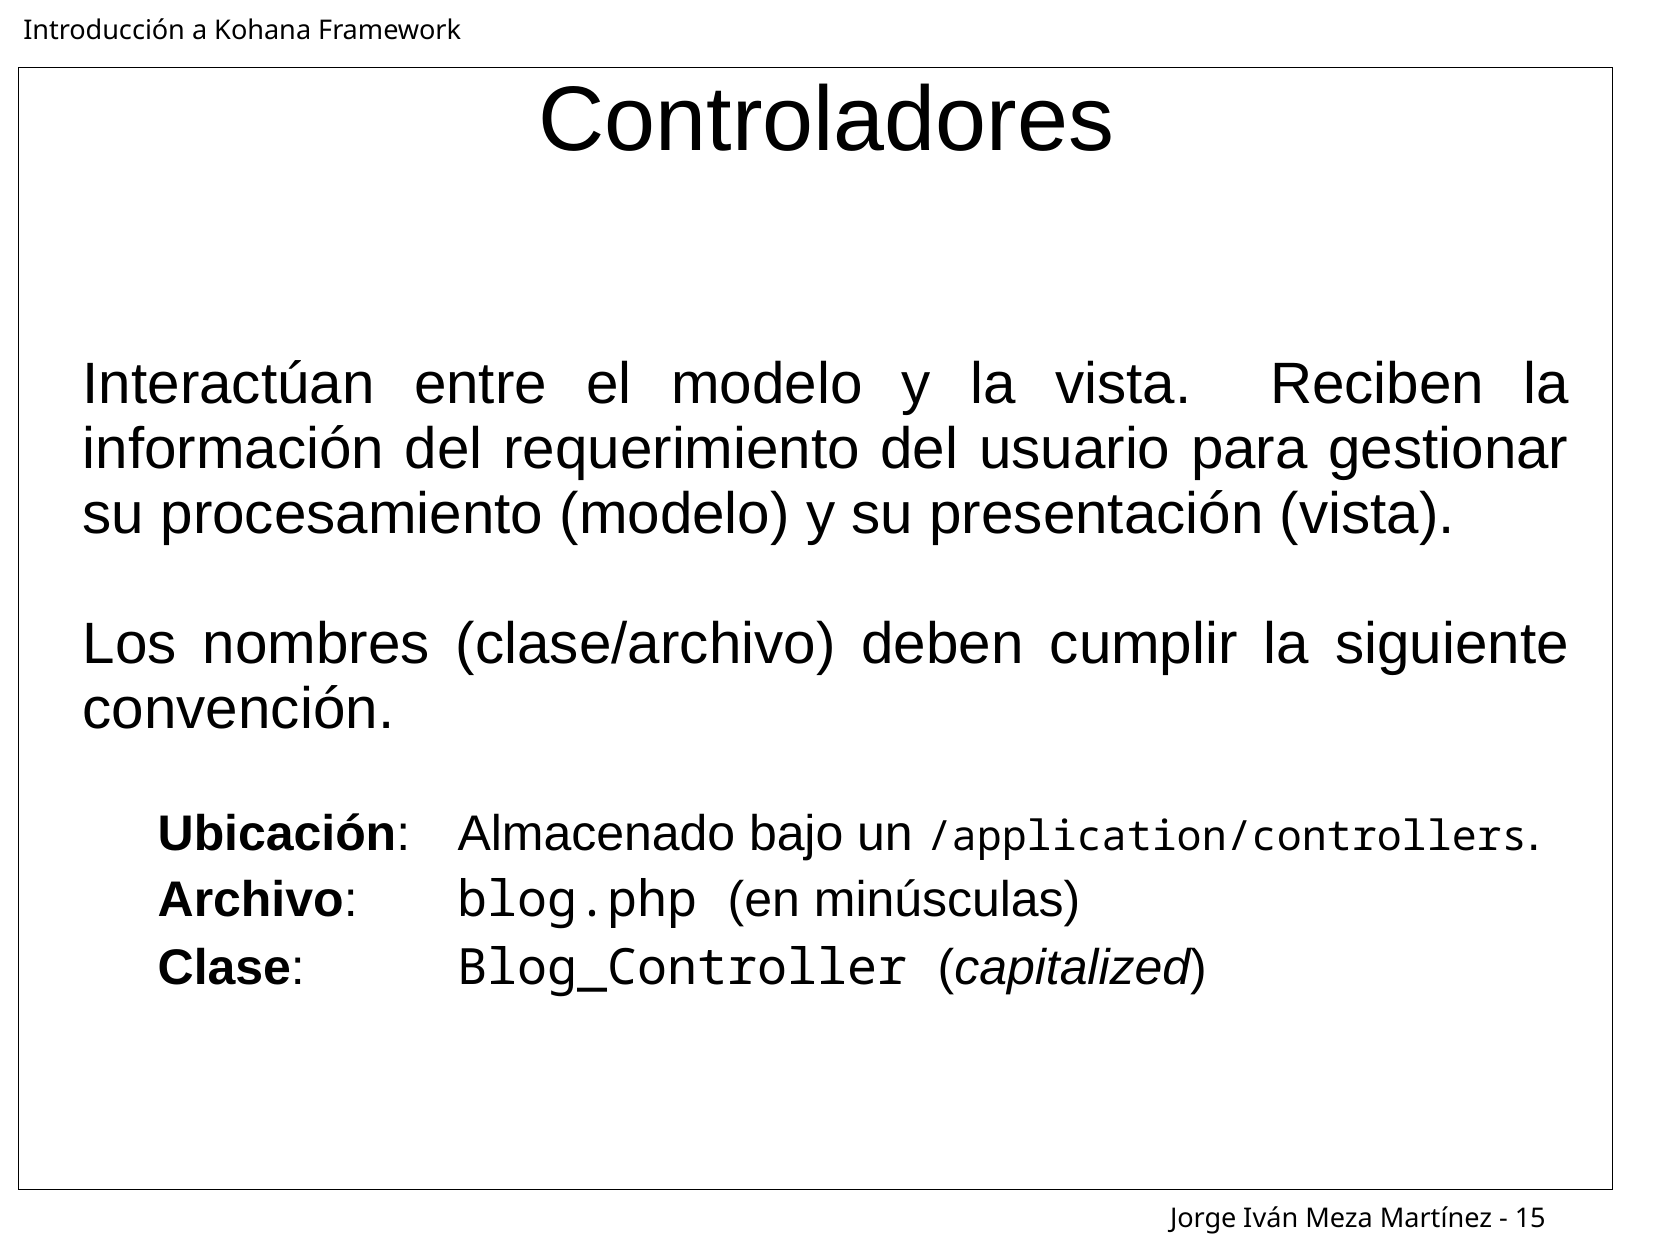

# Controladores
Interactúan entre el modelo y la vista. Reciben la información del requerimiento del usuario para gestionar su procesamiento (modelo) y su presentación (vista).
Los nombres (clase/archivo) deben cumplir la siguiente convención.
	Ubicación: 	Almacenado bajo un /application/controllers.
	Archivo: 		blog.php (en minúsculas)
	Clase: 		Blog_Controller (capitalized)